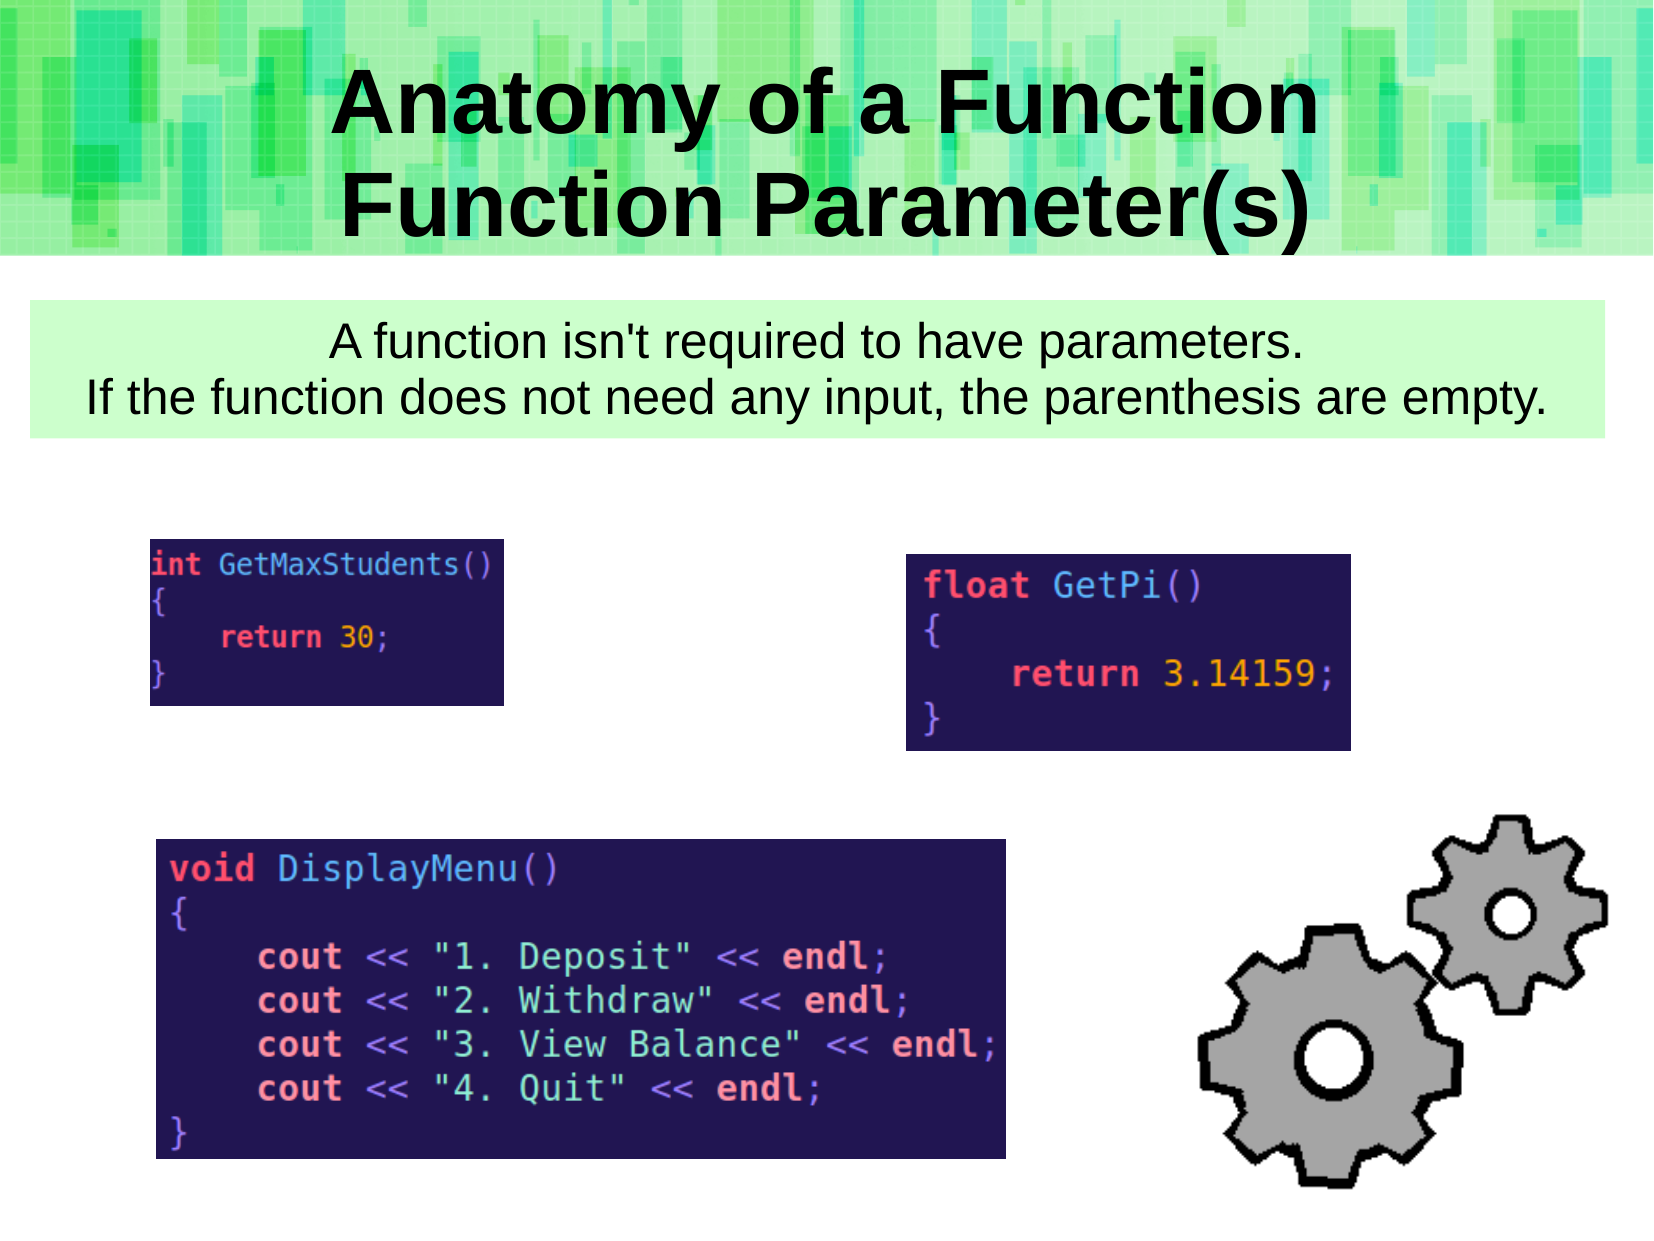

# Anatomy of a Function Function Parameter(s)
A function isn't required to have parameters.
If the function does not need any input, the parenthesis are empty.